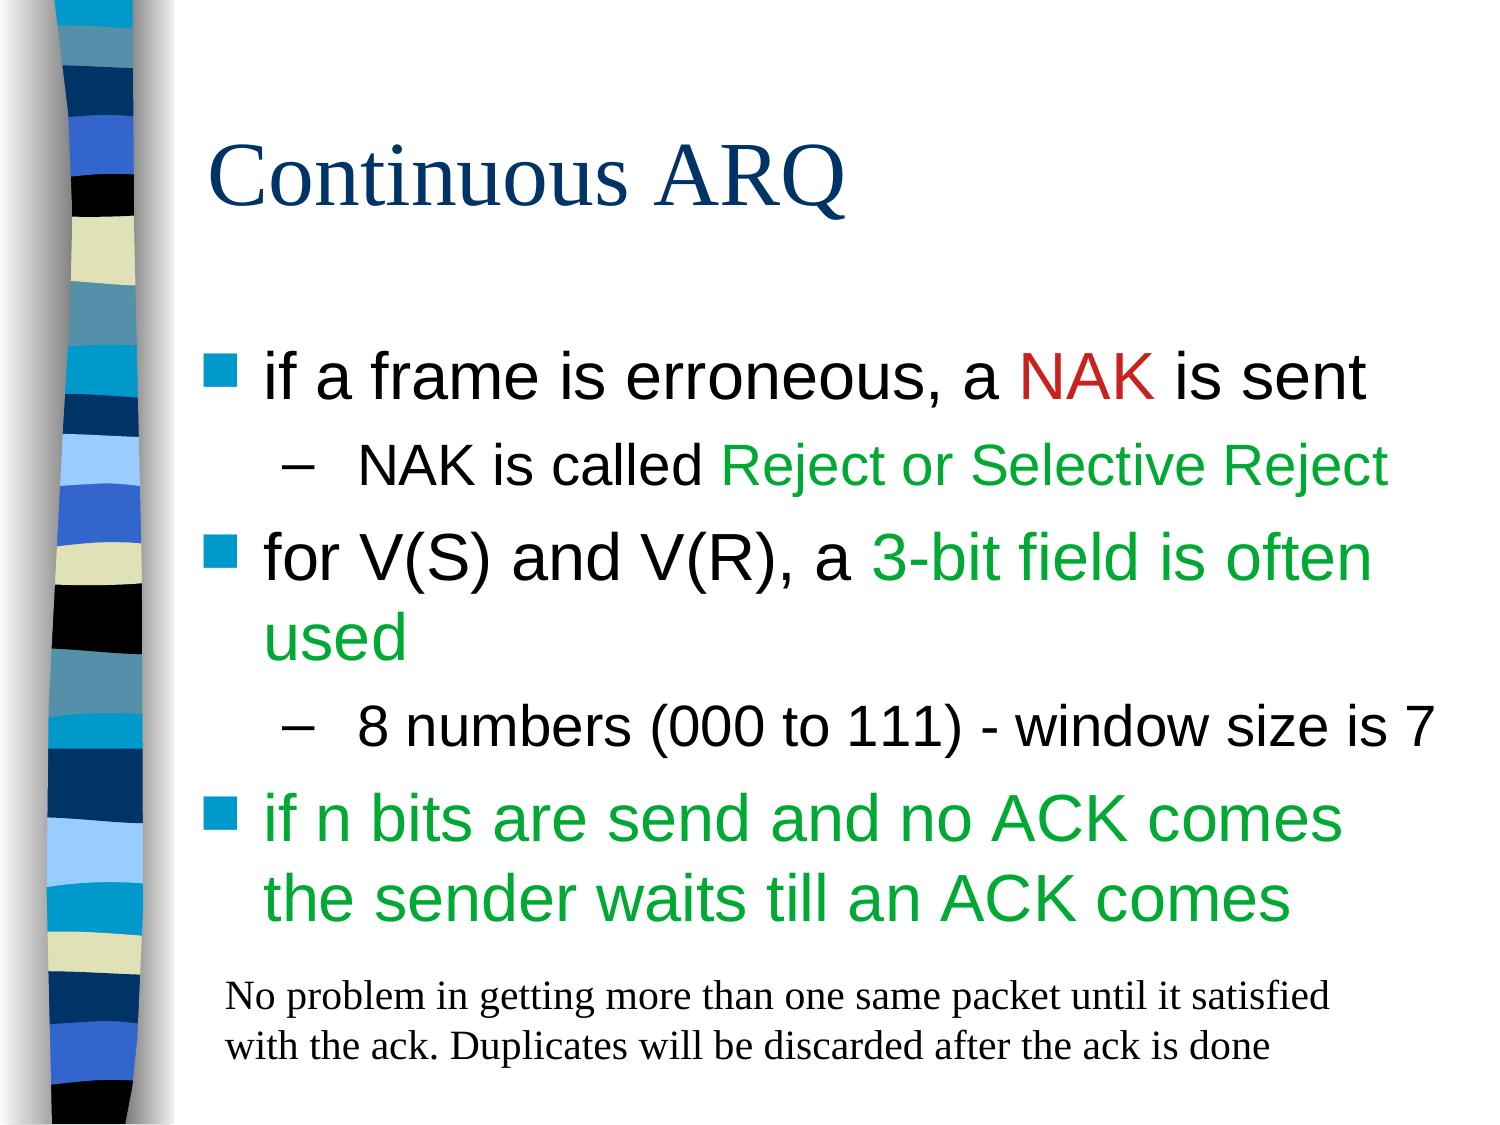

# Continuous ARQ
if a frame is erroneous, a NAK is sent
	NAK is called Reject or Selective Reject
for V(S) and V(R), a 3-bit field is often used
	8 numbers (000 to 111) - window size is 7
if n bits are send and no ACK comes the sender waits till an ACK comes
No problem in getting more than one same packet until it satisfied with the ack. Duplicates will be discarded after the ack is done